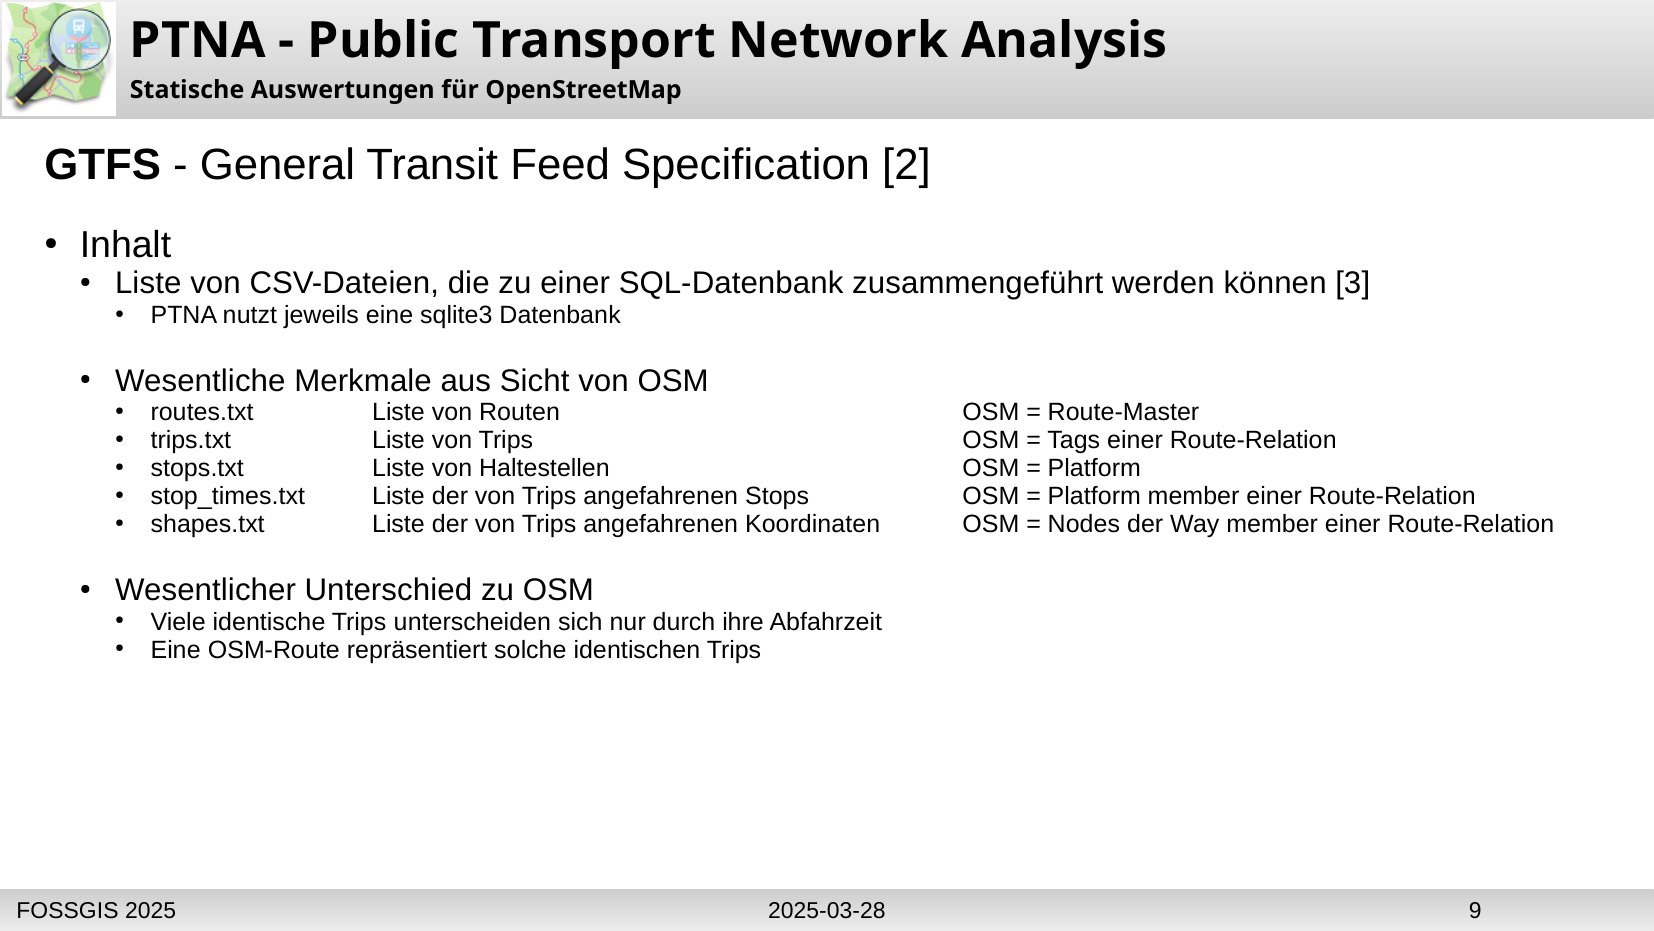

PTNA - Public Transport Network Analysis
Statische Auswertungen für OpenStreetMap
GTFS - General Transit Feed Specification [2]
Inhalt
Liste von CSV-Dateien, die zu einer SQL-Datenbank zusammengeführt werden können [3]
PTNA nutzt jeweils eine sqlite3 Datenbank
Wesentliche Merkmale aus Sicht von OSM
routes.txt		Liste von Routen						OSM = Route-Master
trips.txt		Liste von Trips				 		OSM = Tags einer Route-Relation
stops.txt		Liste von Haltestellen			 		OSM = Platform
stop_times.txt	Liste der von Trips angefahrenen Stops			OSM = Platform member einer Route-Relation
shapes.txt		Liste der von Trips angefahrenen Koordinaten		OSM = Nodes der Way member einer Route-Relation
Wesentlicher Unterschied zu OSM
Viele identische Trips unterscheiden sich nur durch ihre Abfahrzeit
Eine OSM-Route repräsentiert solche identischen Trips
FOSSGIS 2025
2025-03-28